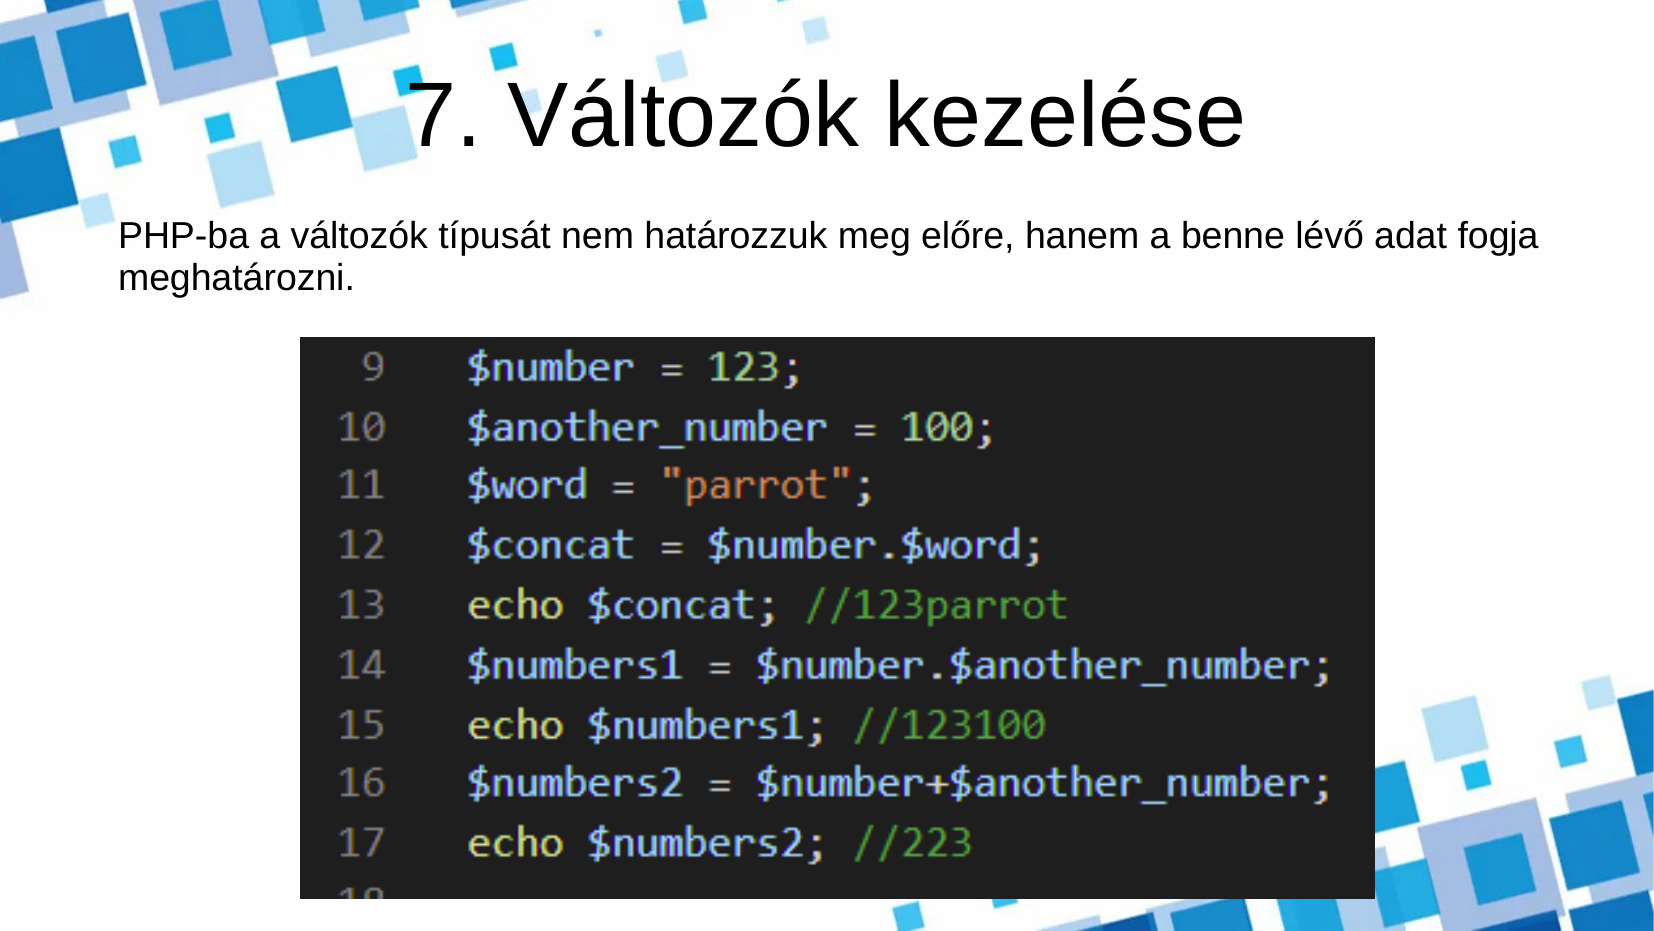

# 7. Változók kezelése
PHP-ba a változók típusát nem határozzuk meg előre, hanem a benne lévő adat fogja meghatározni.